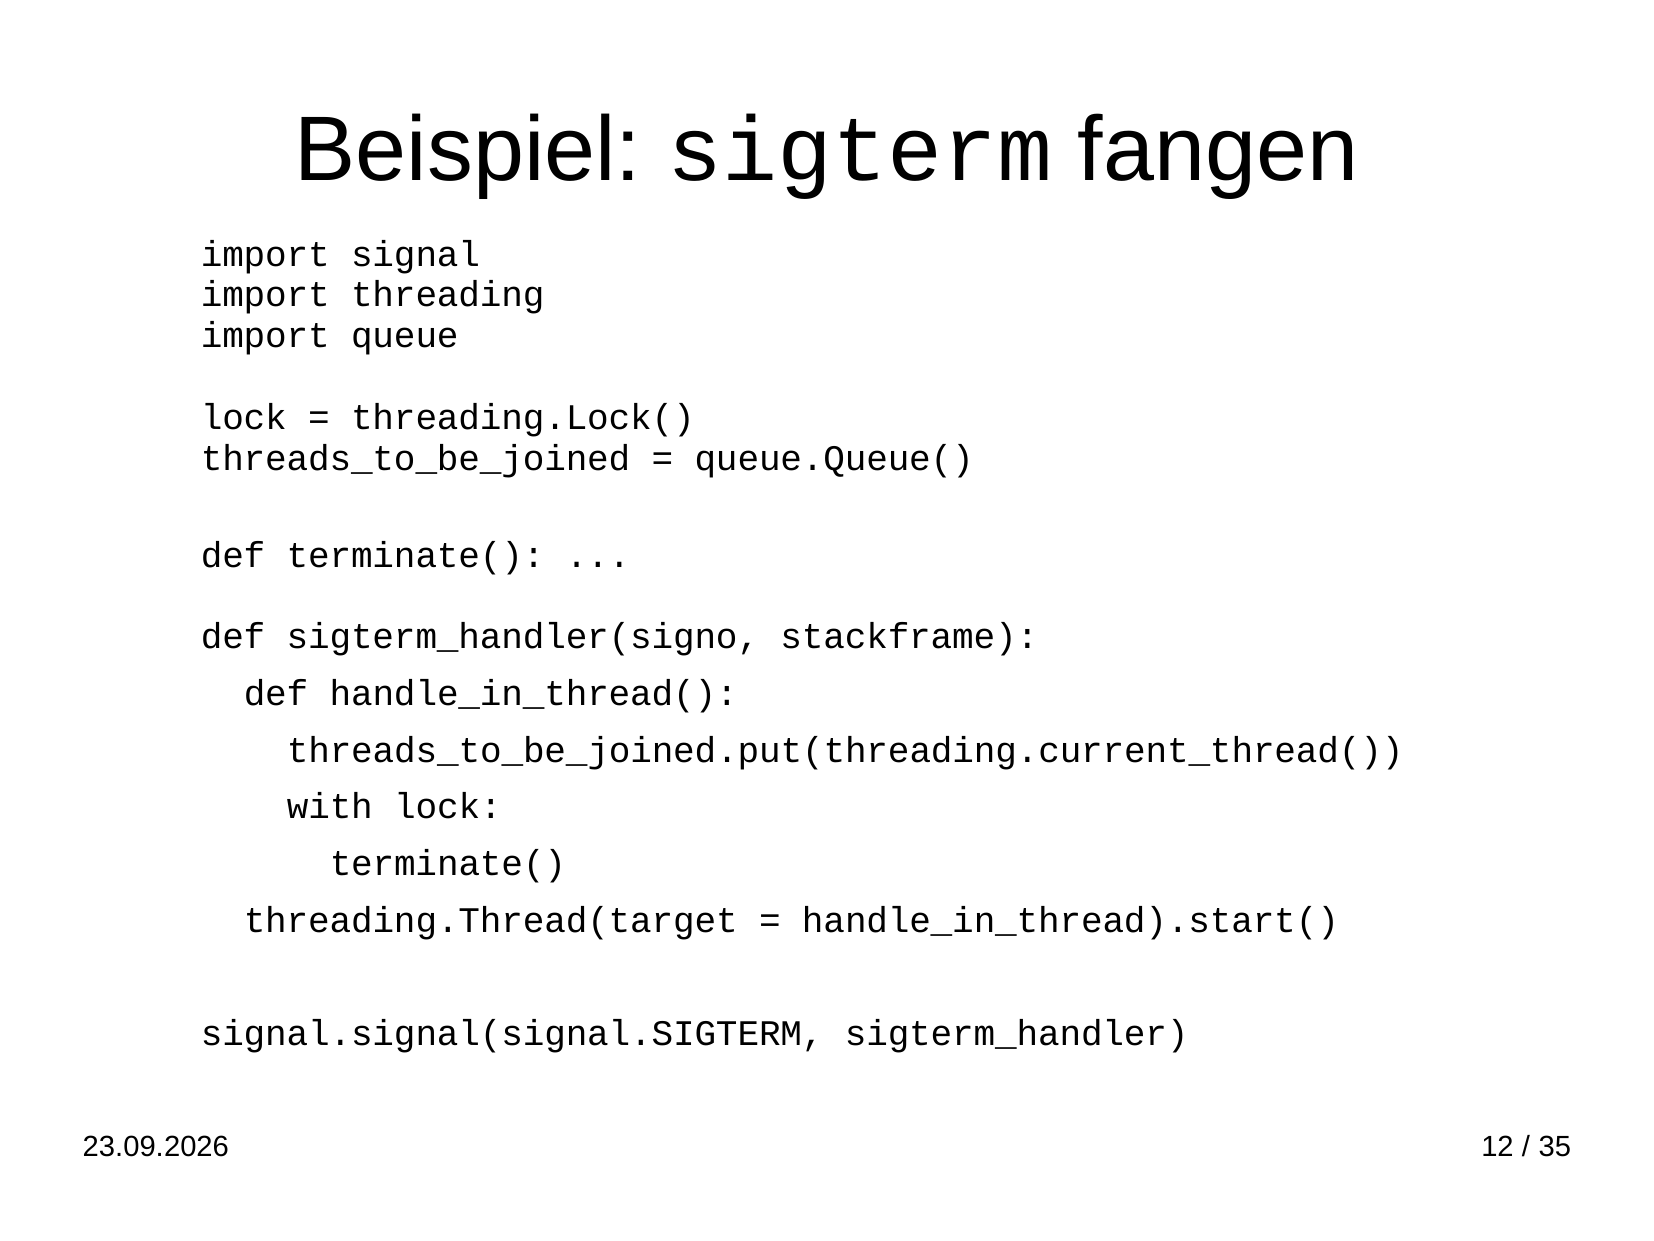

# Beispiel: sigterm fangen
import signal
import threading
import queue
lock = threading.Lock()
threads_to_be_joined = queue.Queue()
def terminate(): ...
def sigterm_handler(signo, stackframe):
 def handle_in_thread():
 threads_to_be_joined.put(threading.current_thread())
 with lock:
 terminate()
 threading.Thread(target = handle_in_thread).start()
signal.signal(signal.SIGTERM, sigterm_handler)